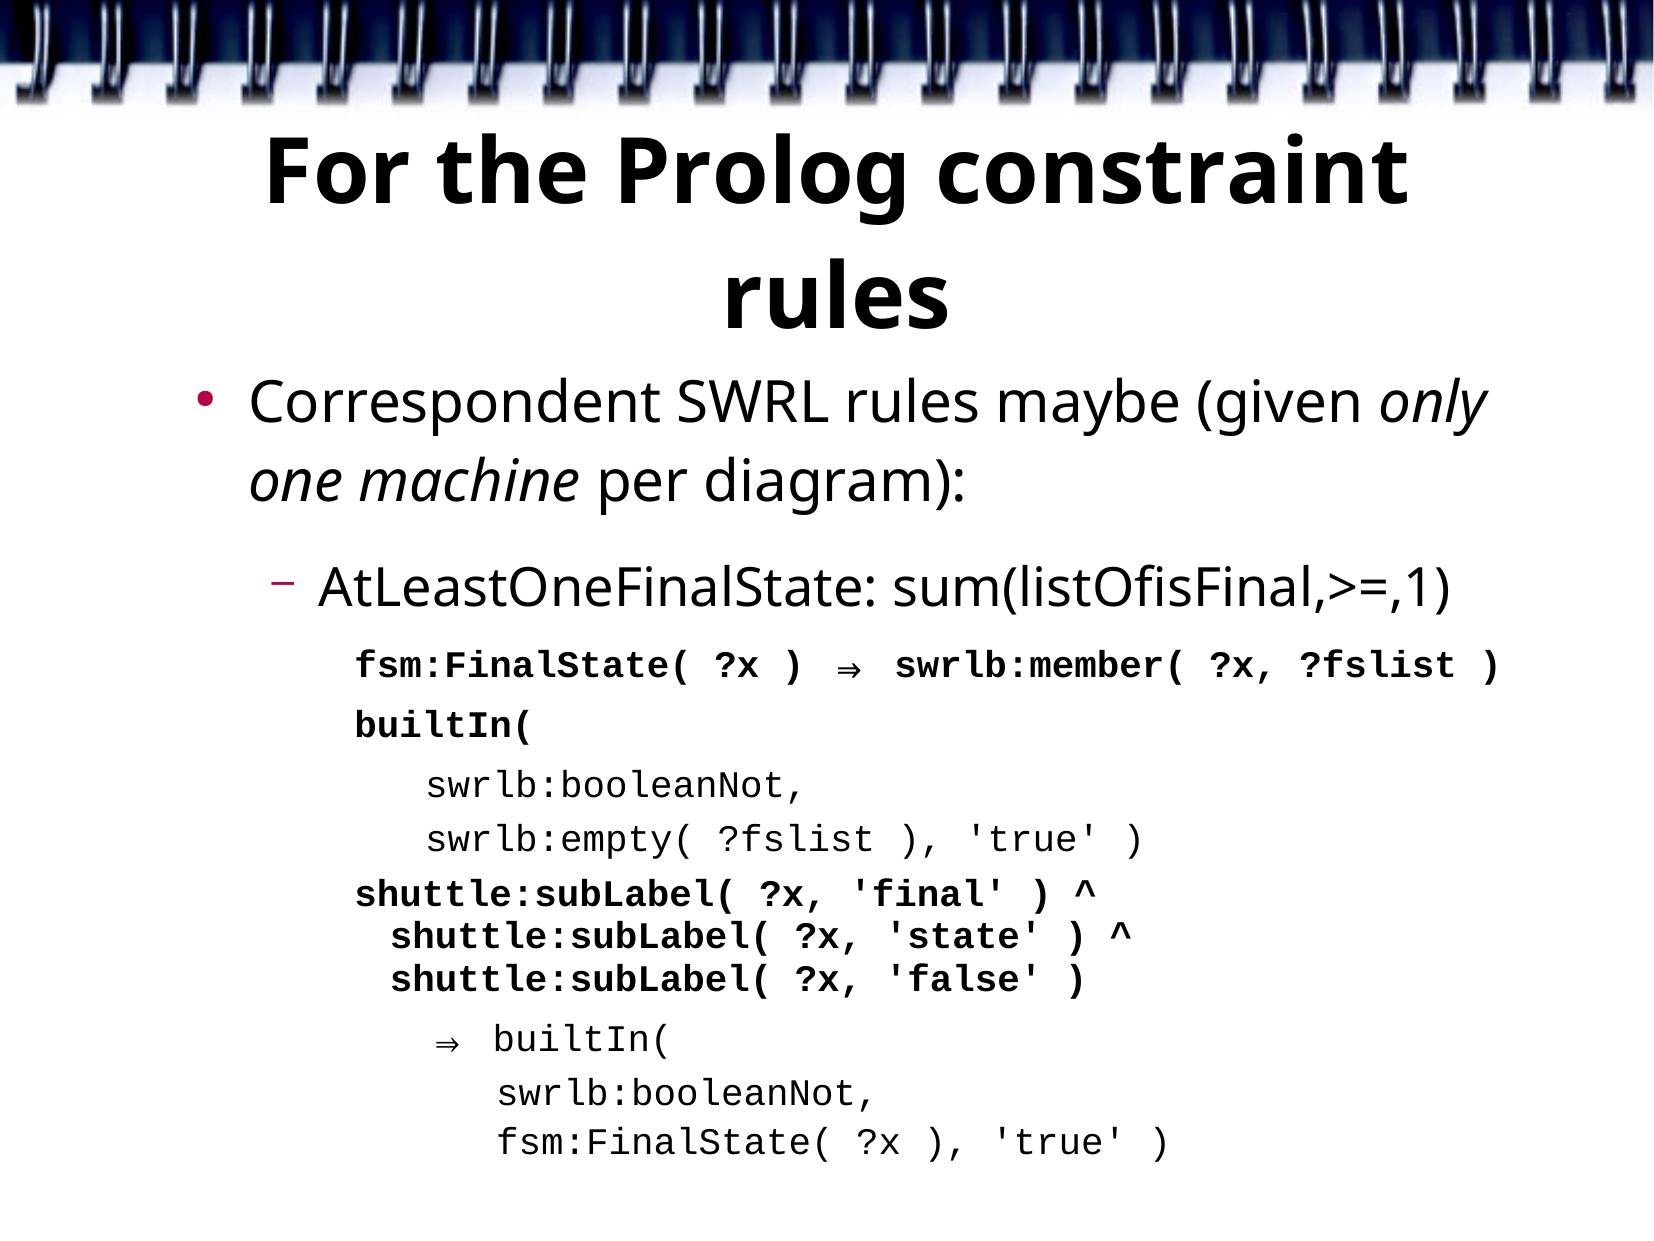

# For the Prolog constraint rules
Correspondent SWRL rules maybe (given only one machine per diagram):
AtLeastOneFinalState: sum(listOfisFinal,>=,1)
fsm:FinalState( ?x ) ⇒ swrlb:member( ?x, ?fslist )
builtIn(
swrlb:booleanNot,
swrlb:empty( ?fslist ), 'true' )
shuttle:subLabel( ?x, 'final' ) ^ shuttle:subLabel( ?x, 'state' ) ^ shuttle:subLabel( ?x, 'false' )
⇒ builtIn(
swrlb:booleanNot,
fsm:FinalState( ?x ), 'true' )